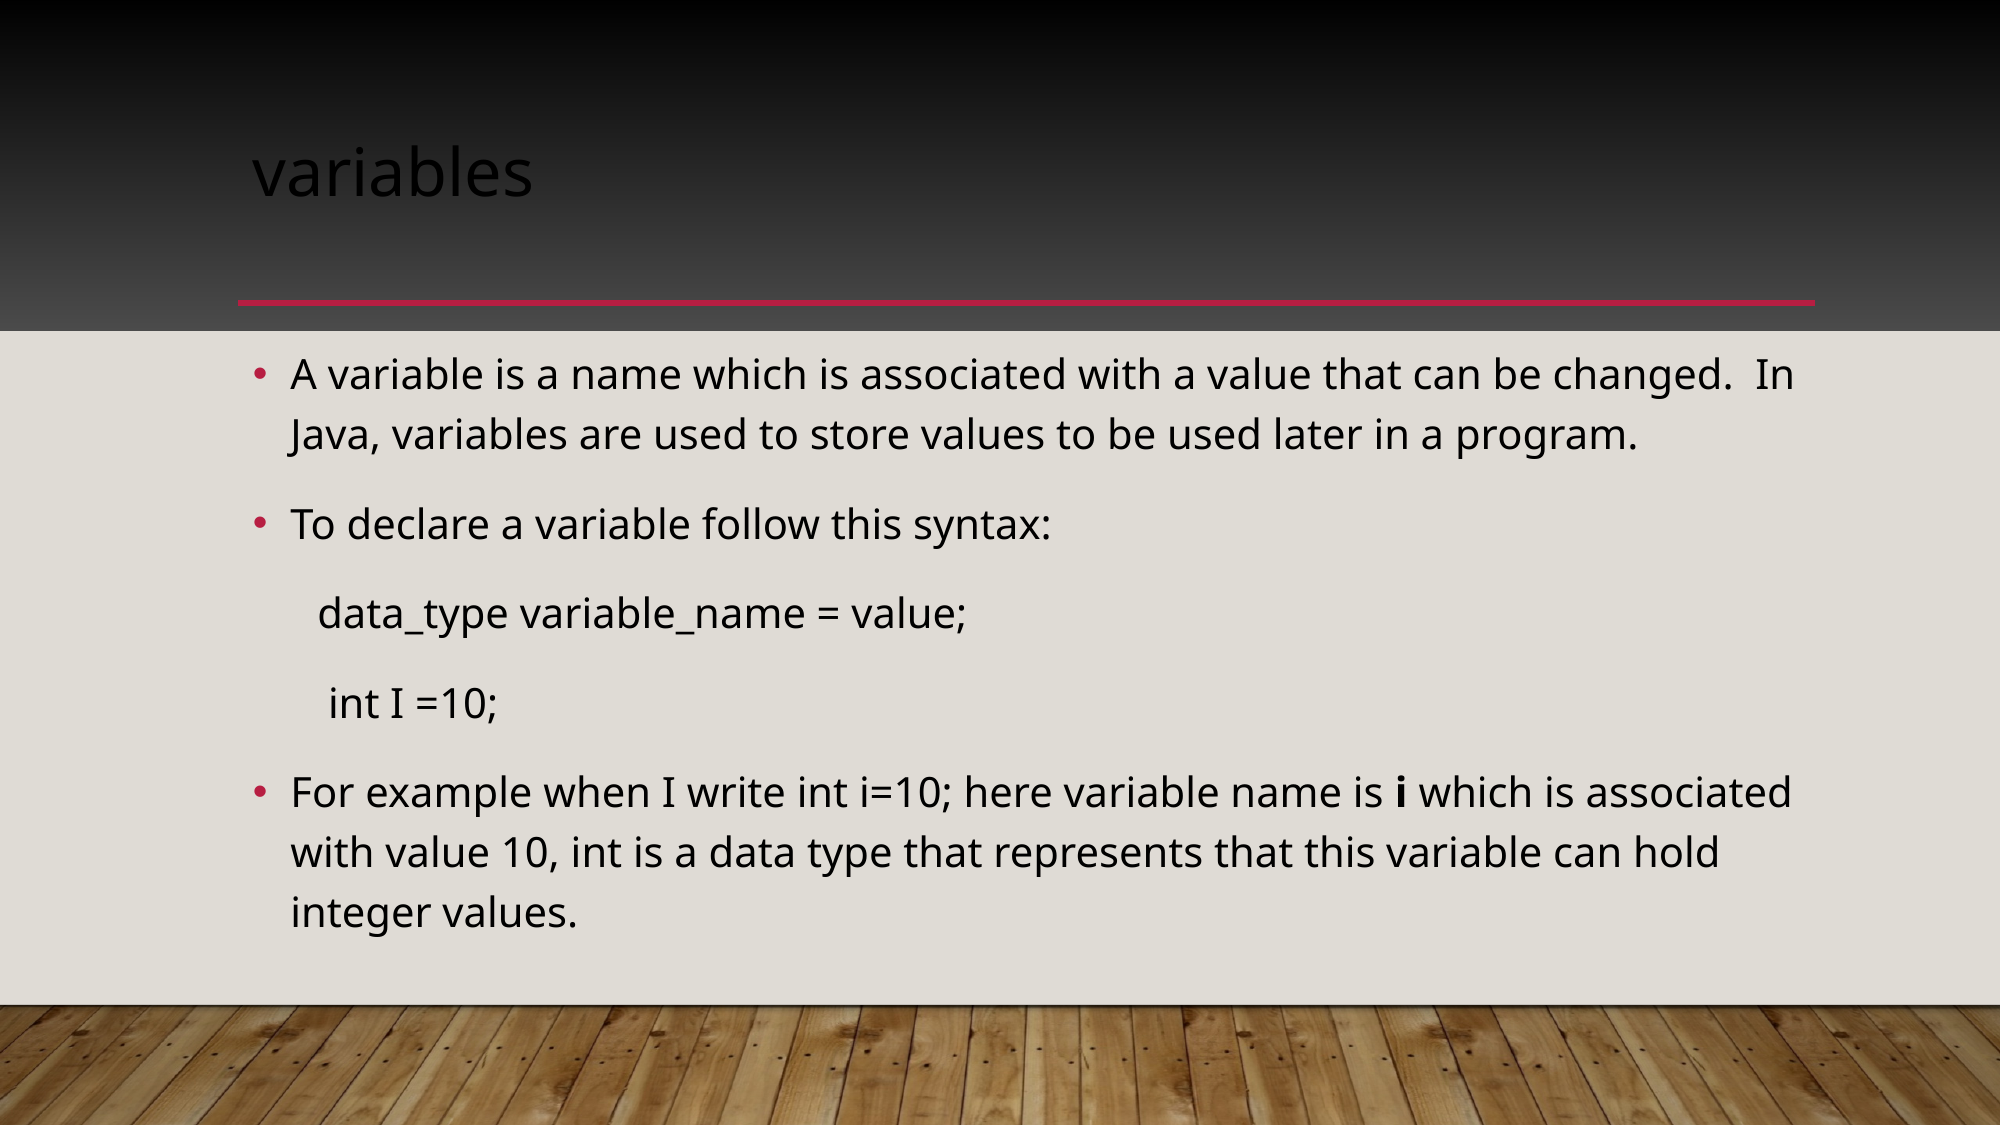

# variables
A variable is a name which is associated with a value that can be changed.  In Java, variables are used to store values to be used later in a program.
To declare a variable follow this syntax:
 data_type variable_name = value;
 int I =10;
For example when I write int i=10; here variable name is i which is associated with value 10, int is a data type that represents that this variable can hold integer values.